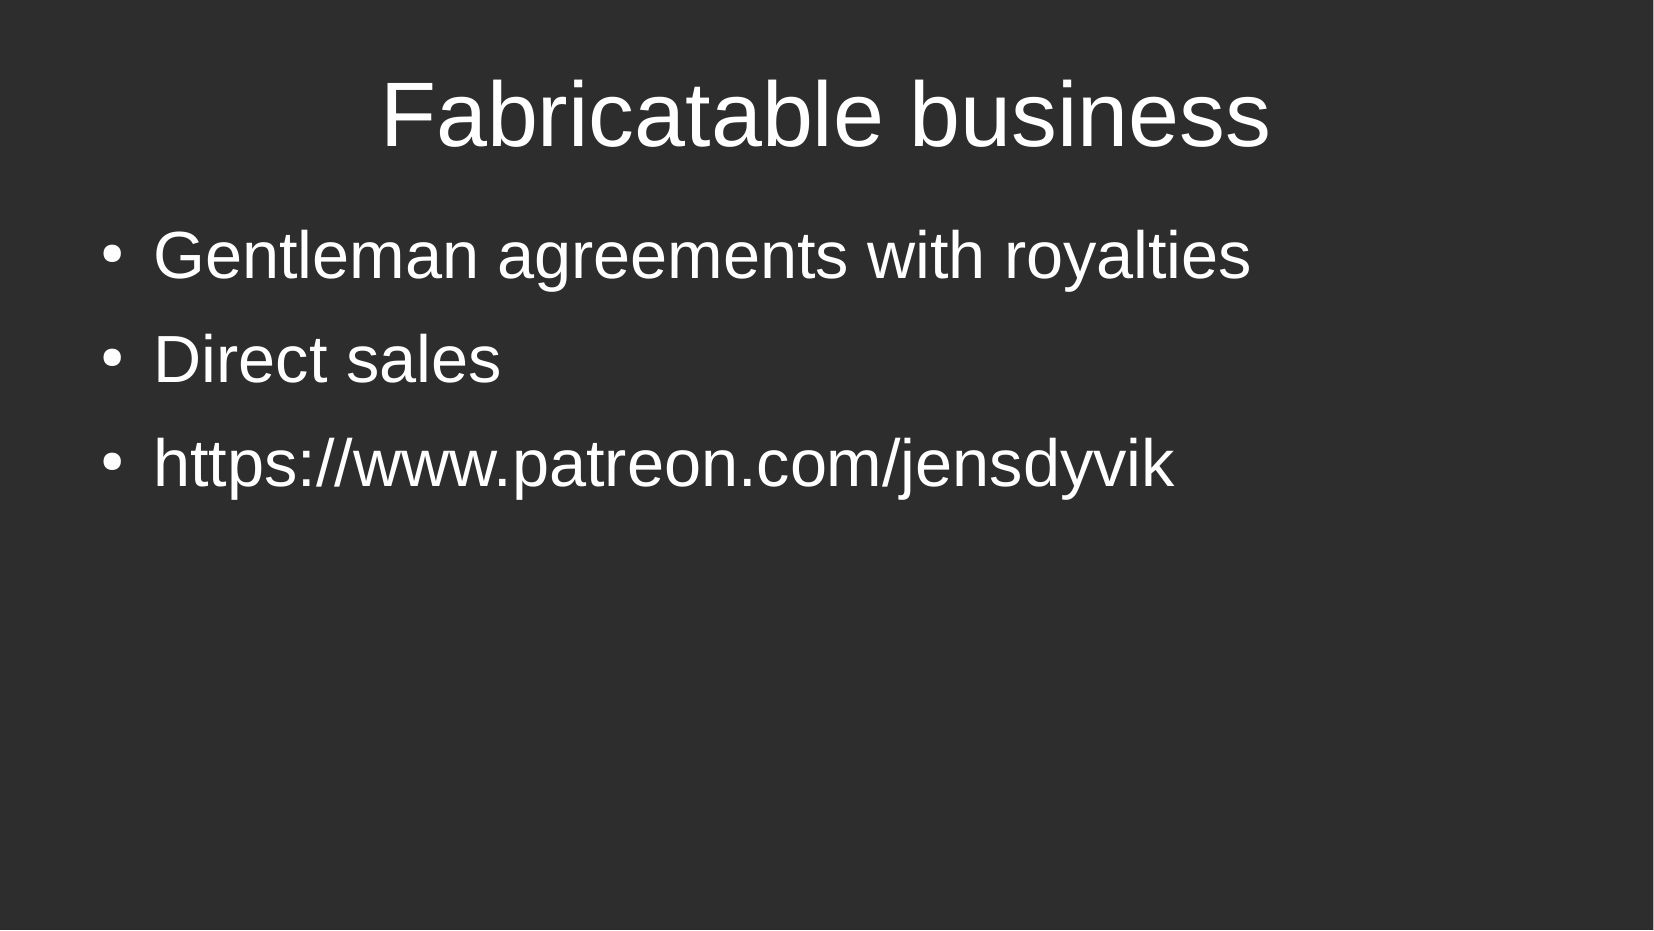

# Fabricatable business
Gentleman agreements with royalties
Direct sales
https://www.patreon.com/jensdyvik